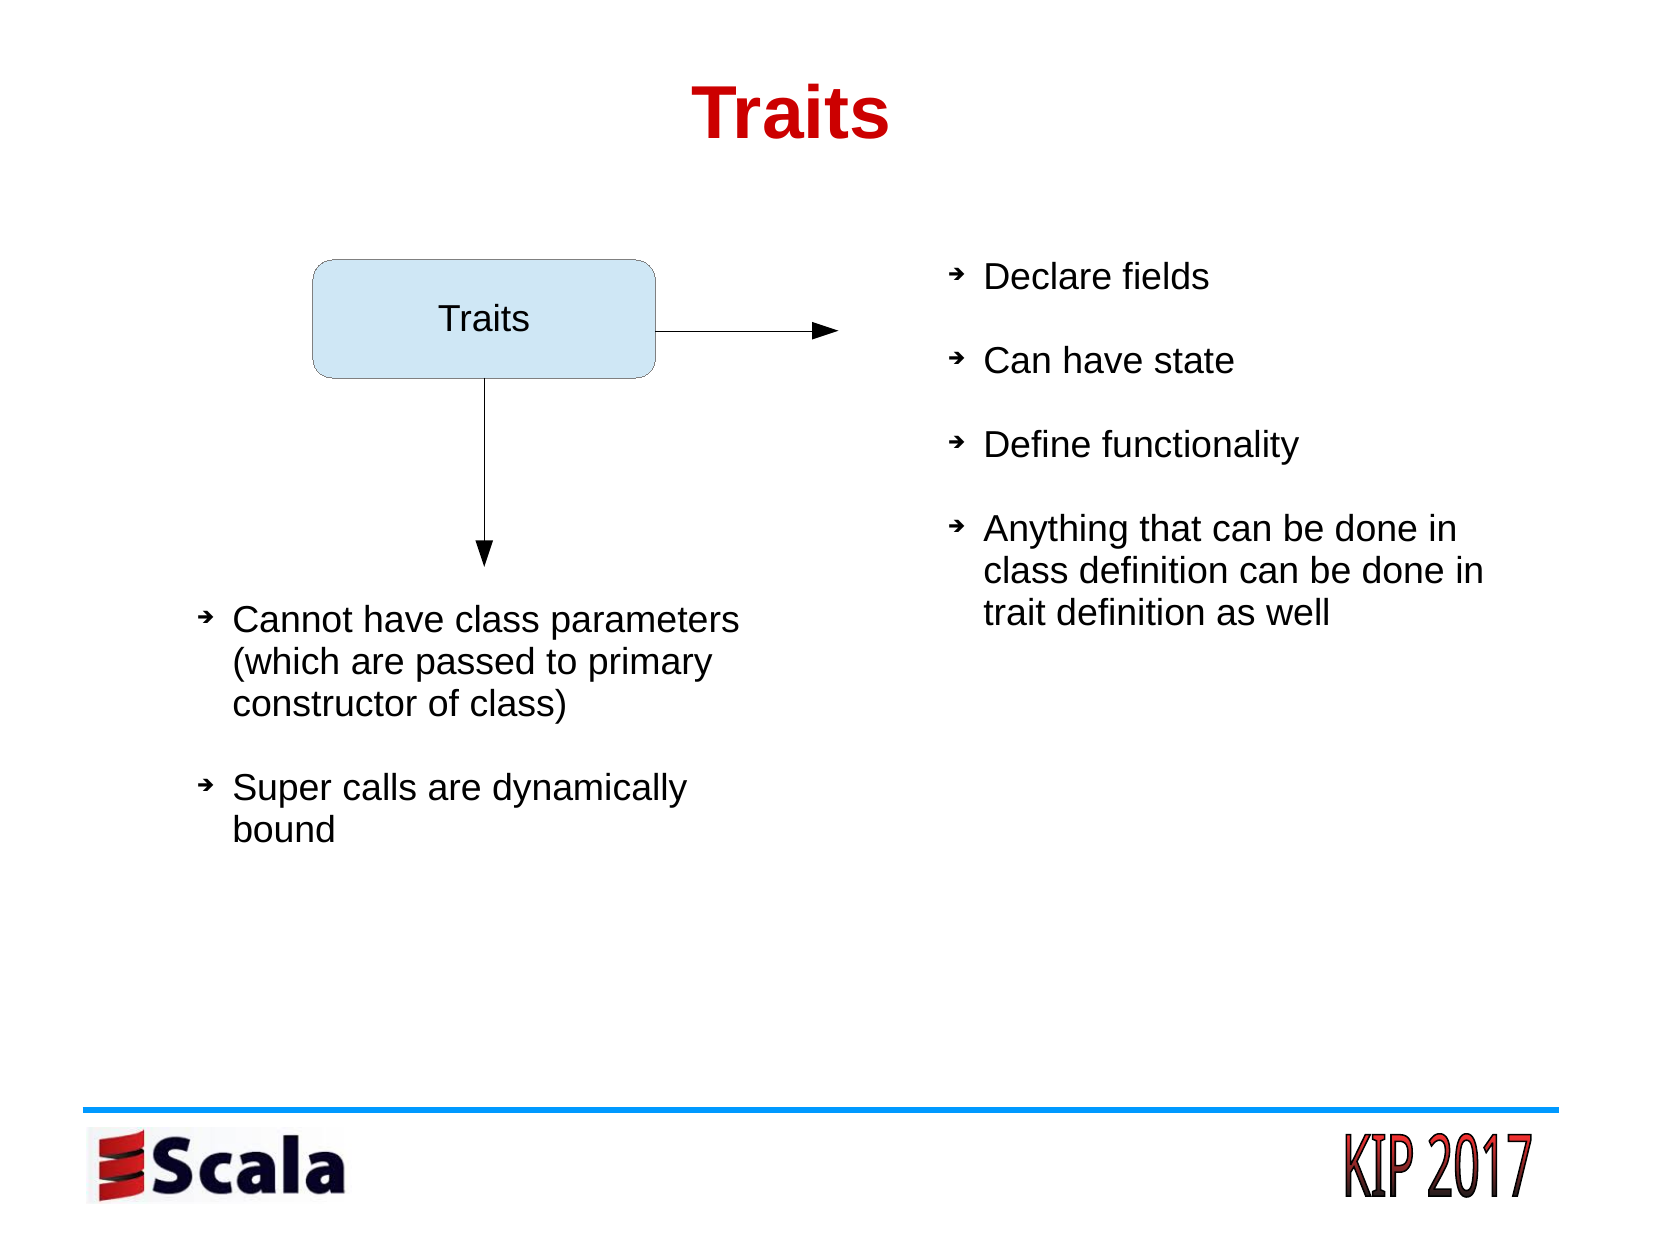

# Traits
Declare fields
Can have state
Define functionality
Anything that can be done in class definition can be done in trait definition as well
Traits
Cannot have class parameters
(which are passed to primary constructor of class)
Super calls are dynamically bound